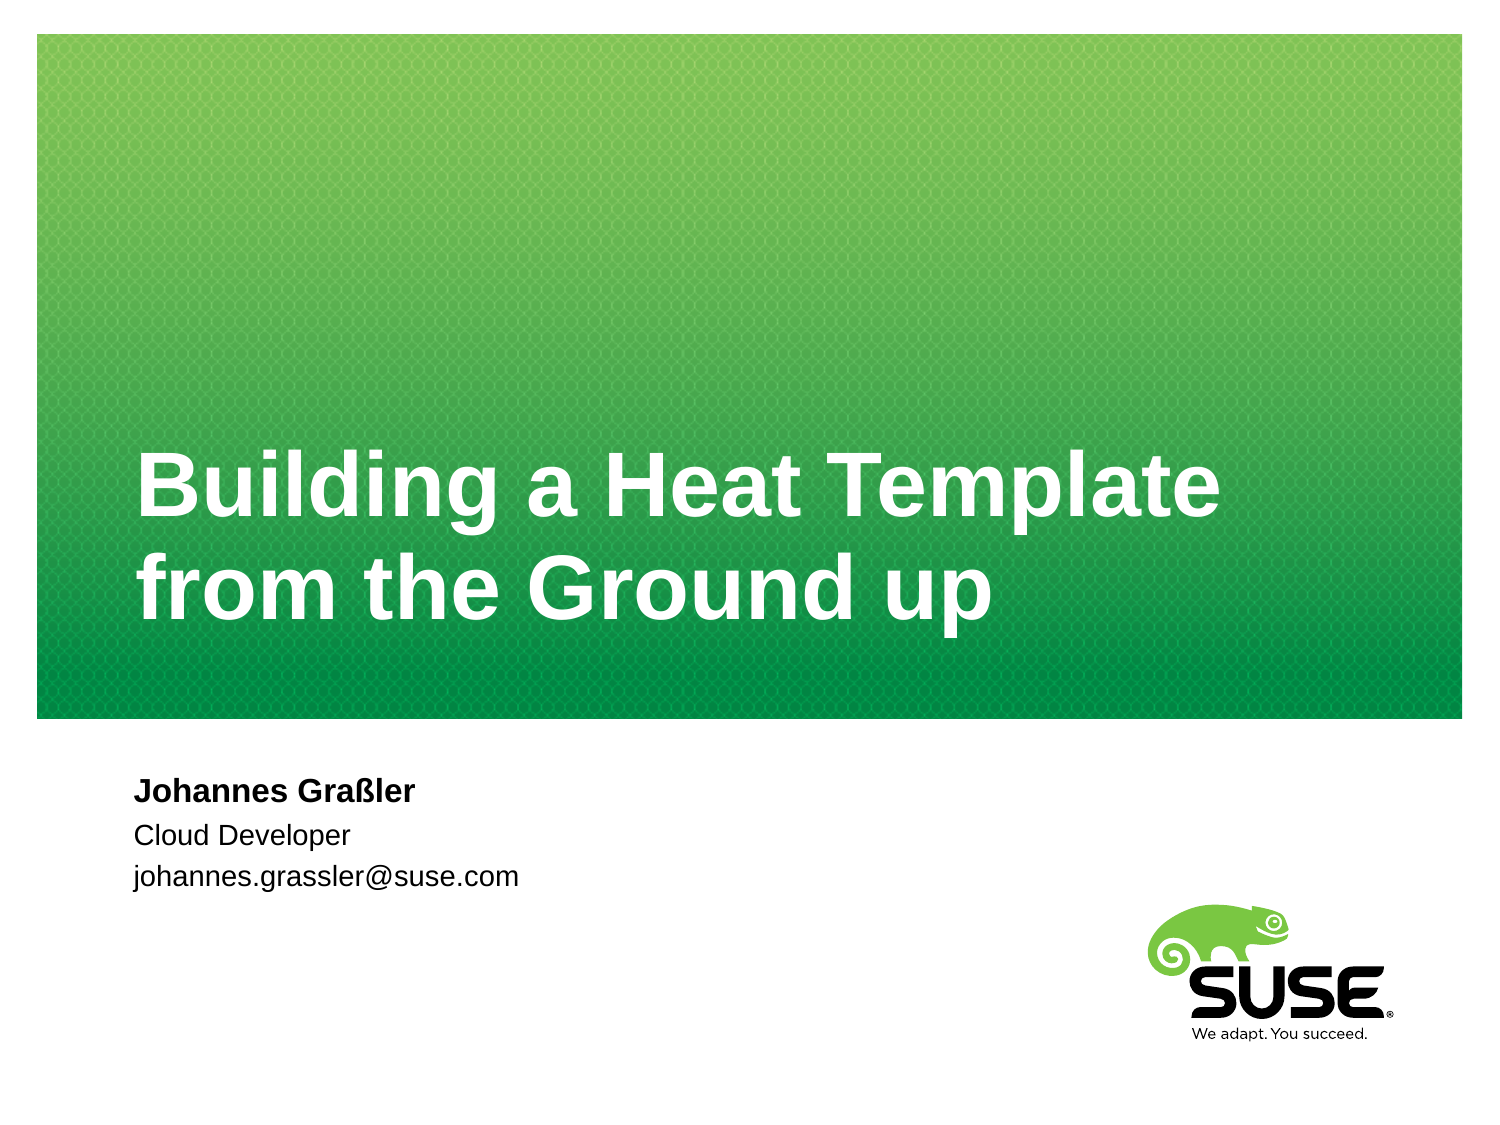

# Building a Heat Template from the Ground up
Johannes Graßler
Cloud Developer
johannes.grassler@suse.com